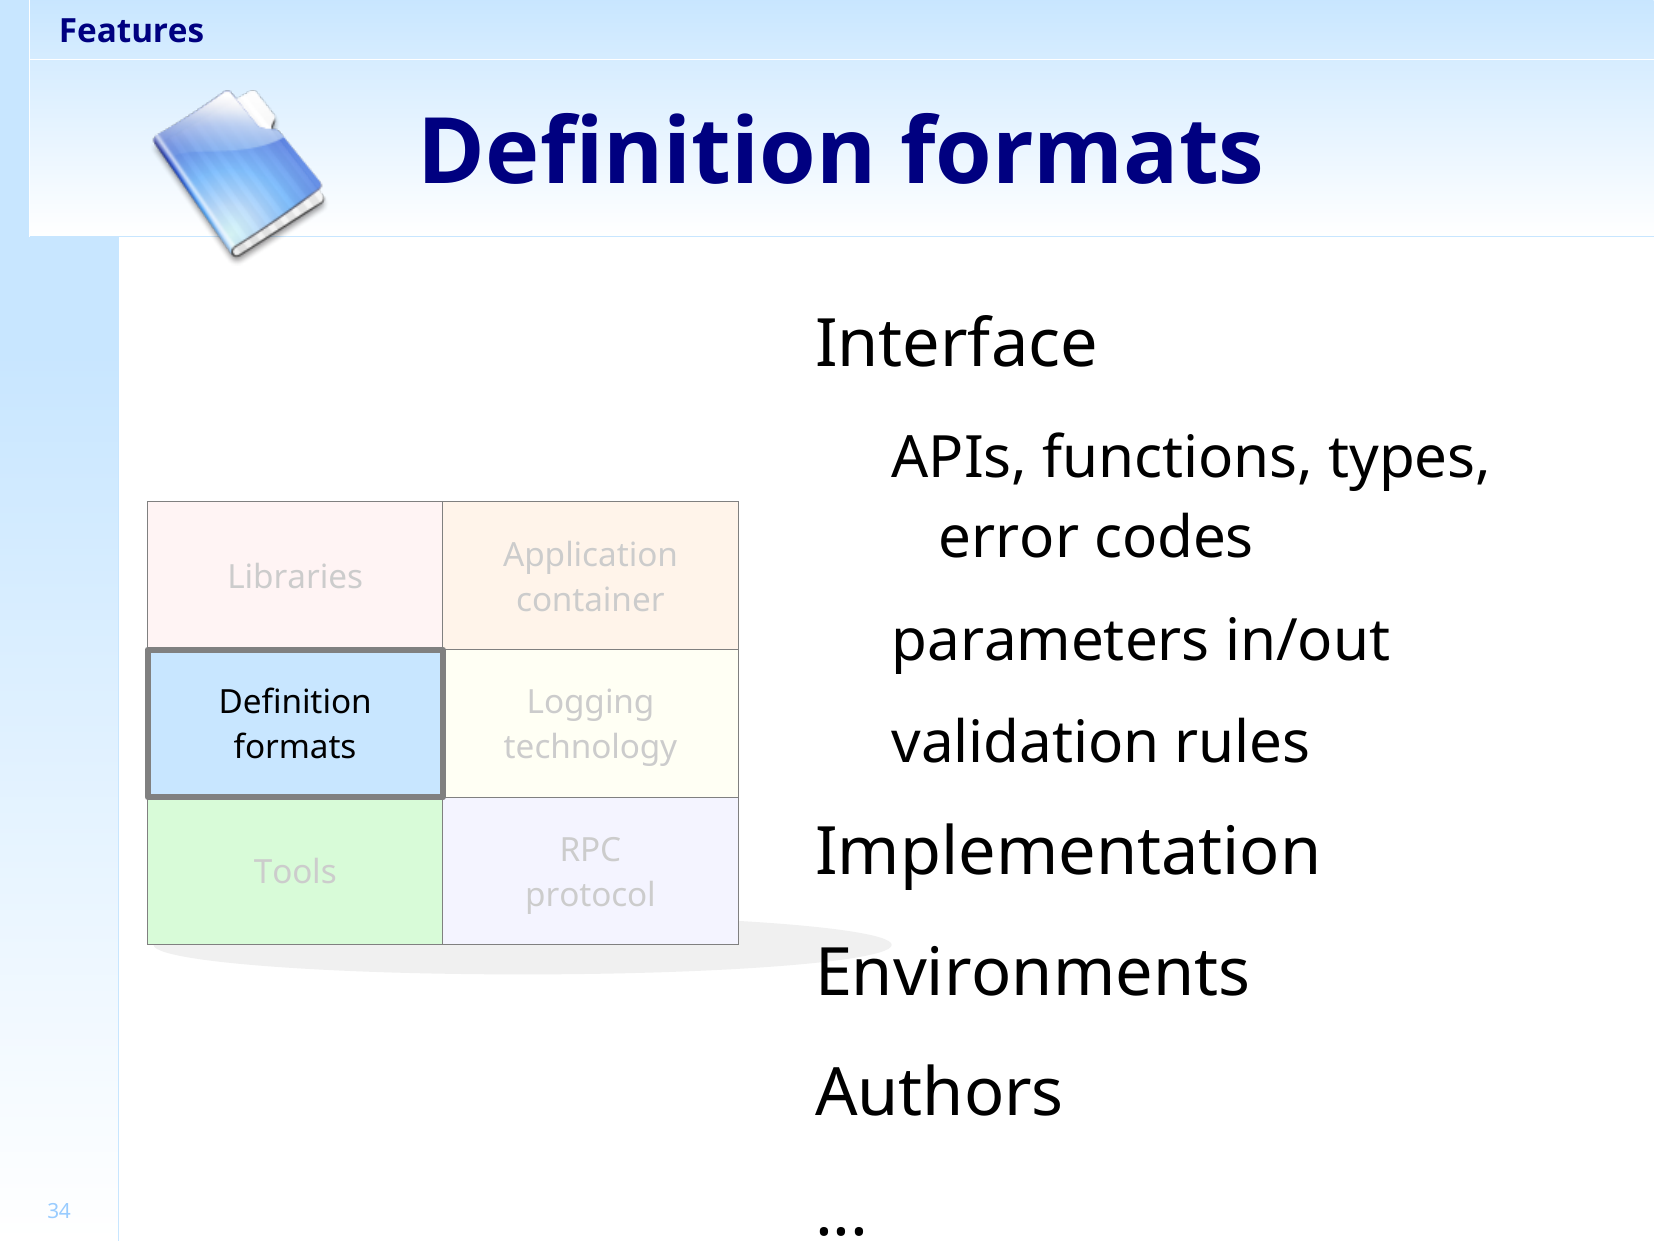

Features
# Definition formats
Interface
APIs, functions, types, error codes
parameters in/out
validation rules
Implementation
Environments
Authors
...
Libraries
Application
container
Definition
formats
Logging
technology
Tools
RPC
protocol